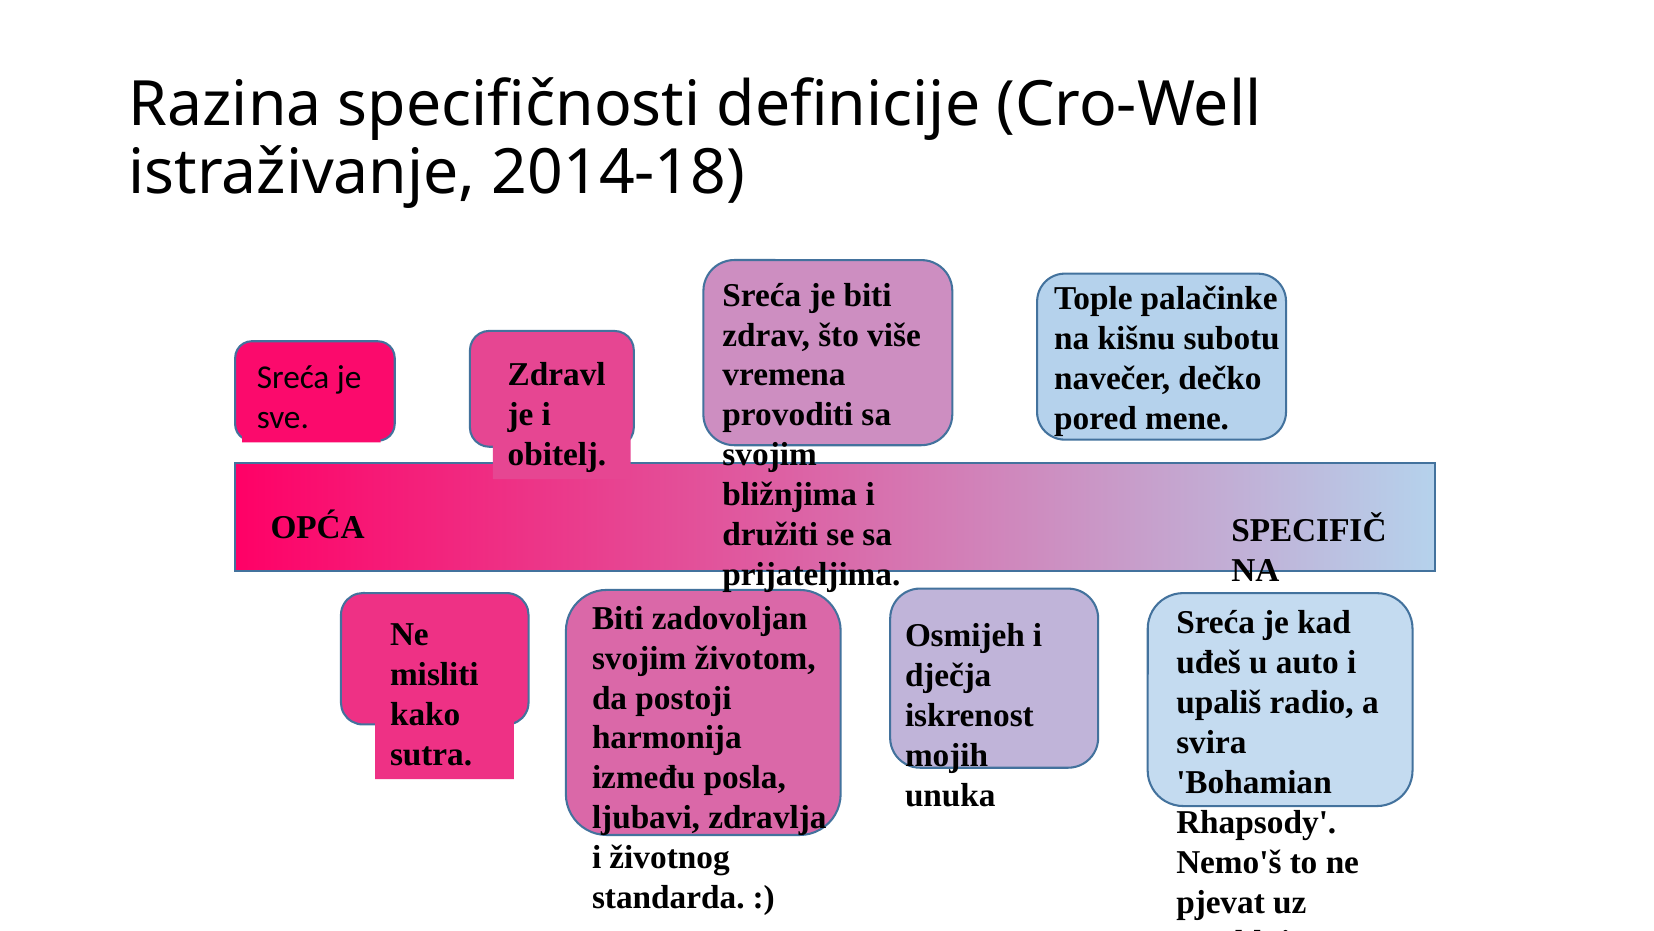

# Razina specifičnosti definicije (Cro-Well istraživanje, 2014-18)
Sreća je biti zdrav, što više vremena provoditi sa svojim bližnjima i družiti se sa prijateljima.
Tople palačinke na kišnu subotu navečer, dečko pored mene.
Zdravlje i obitelj.
Sreća je sve.
OPĆA
SPECIFIČNA
Biti zadovoljan svojim životom, da postoji harmonija između posla, ljubavi, zdravlja i životnog standarda. :)
Sreća je kad uđeš u auto i upališ radio, a svira 'Bohamian Rhapsody'. Nemo'š to ne pjevat uz Freddyja. ♥
Ne misliti kako sutra.
Osmijeh i dječja iskrenost mojih unuka
Osmjeh na licu ljudi oko mene, moje obitelji ali i slučajnih prolaznika. Zadovoljstvo mojih radnih kolega dobro obavljenim poslom i dobrim rezultatima posla u koji je uloženo mnogo truda, talenta i strpljenja. Sjaj u očima mog sina kada dođem kući sa posla.